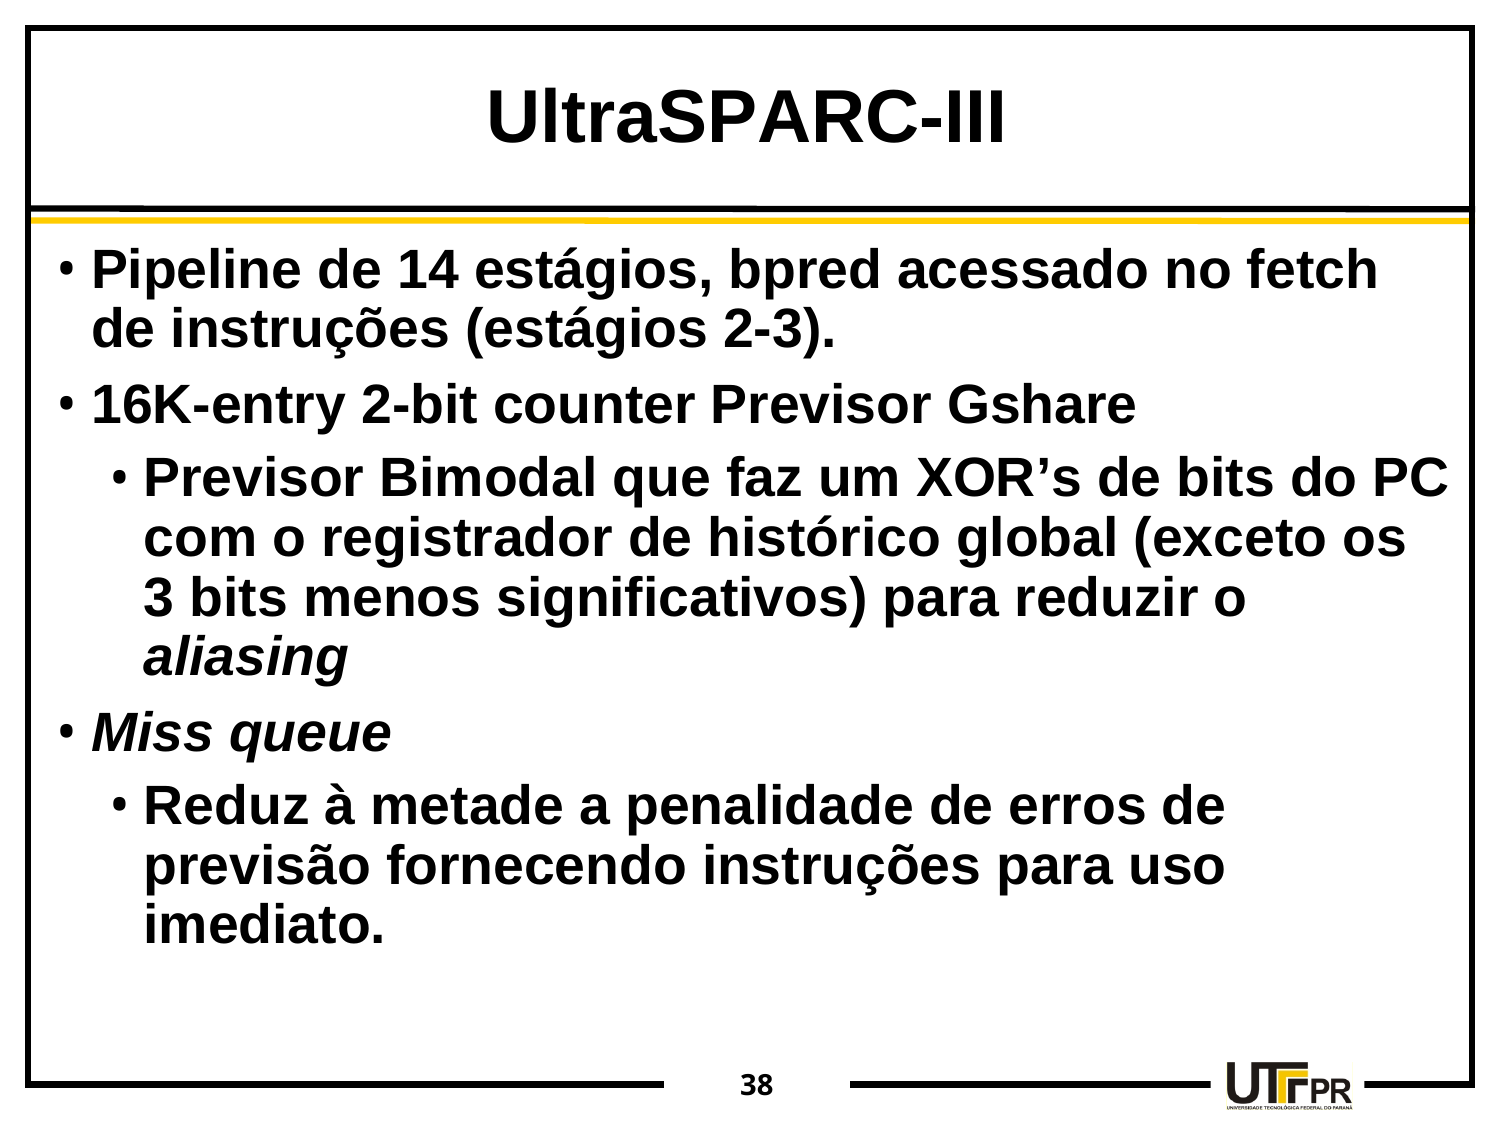

UltraSPARC-III
# Pipeline de 14 estágios, bpred acessado no fetch de instruções (estágios 2-3).
16K-entry 2-bit counter Previsor Gshare
Previsor Bimodal que faz um XOR’s de bits do PC com o registrador de histórico global (exceto os 3 bits menos significativos) para reduzir o aliasing
Miss queue
Reduz à metade a penalidade de erros de previsão fornecendo instruções para uso imediato.